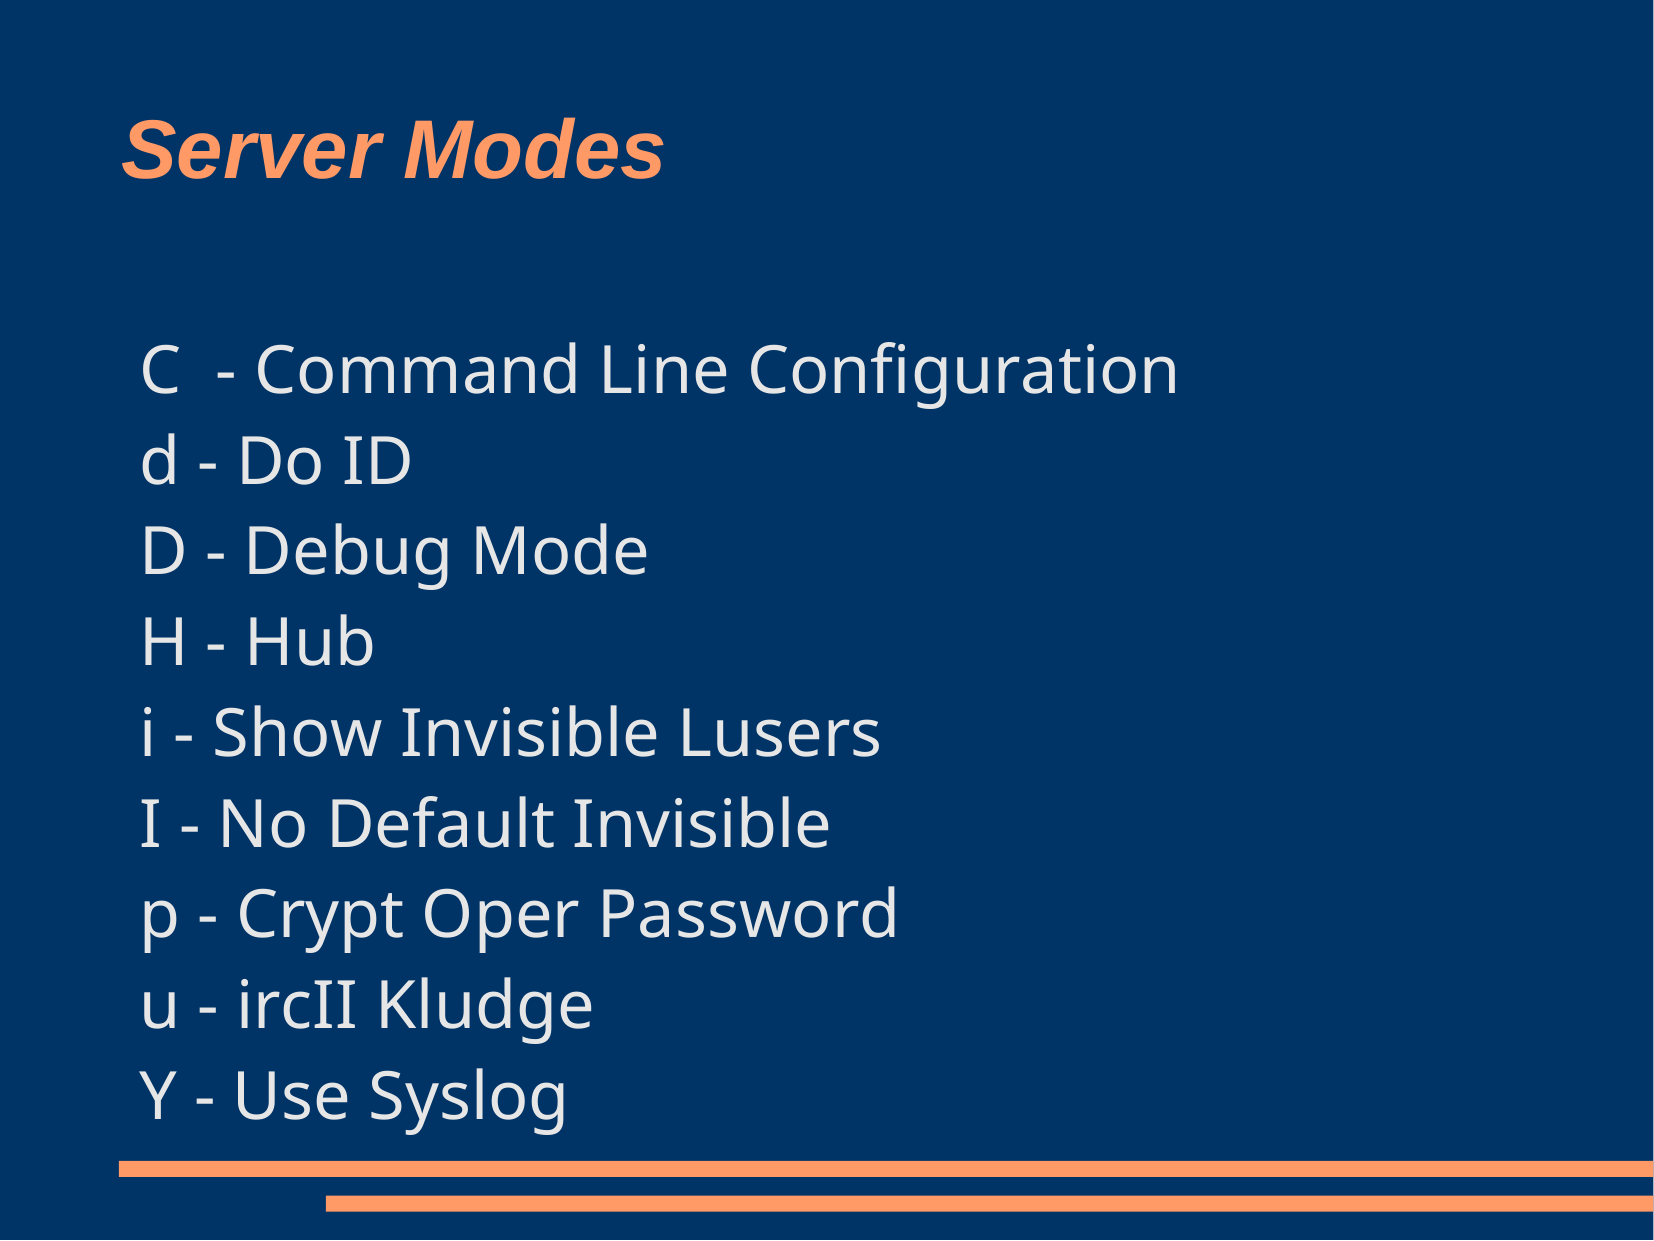

# Server Modes
C - Command Line Configuration
d - Do ID
D - Debug Mode
H - Hub
i - Show Invisible Lusers
I - No Default Invisible
p - Crypt Oper Password
u - ircII Kludge
Y - Use Syslog